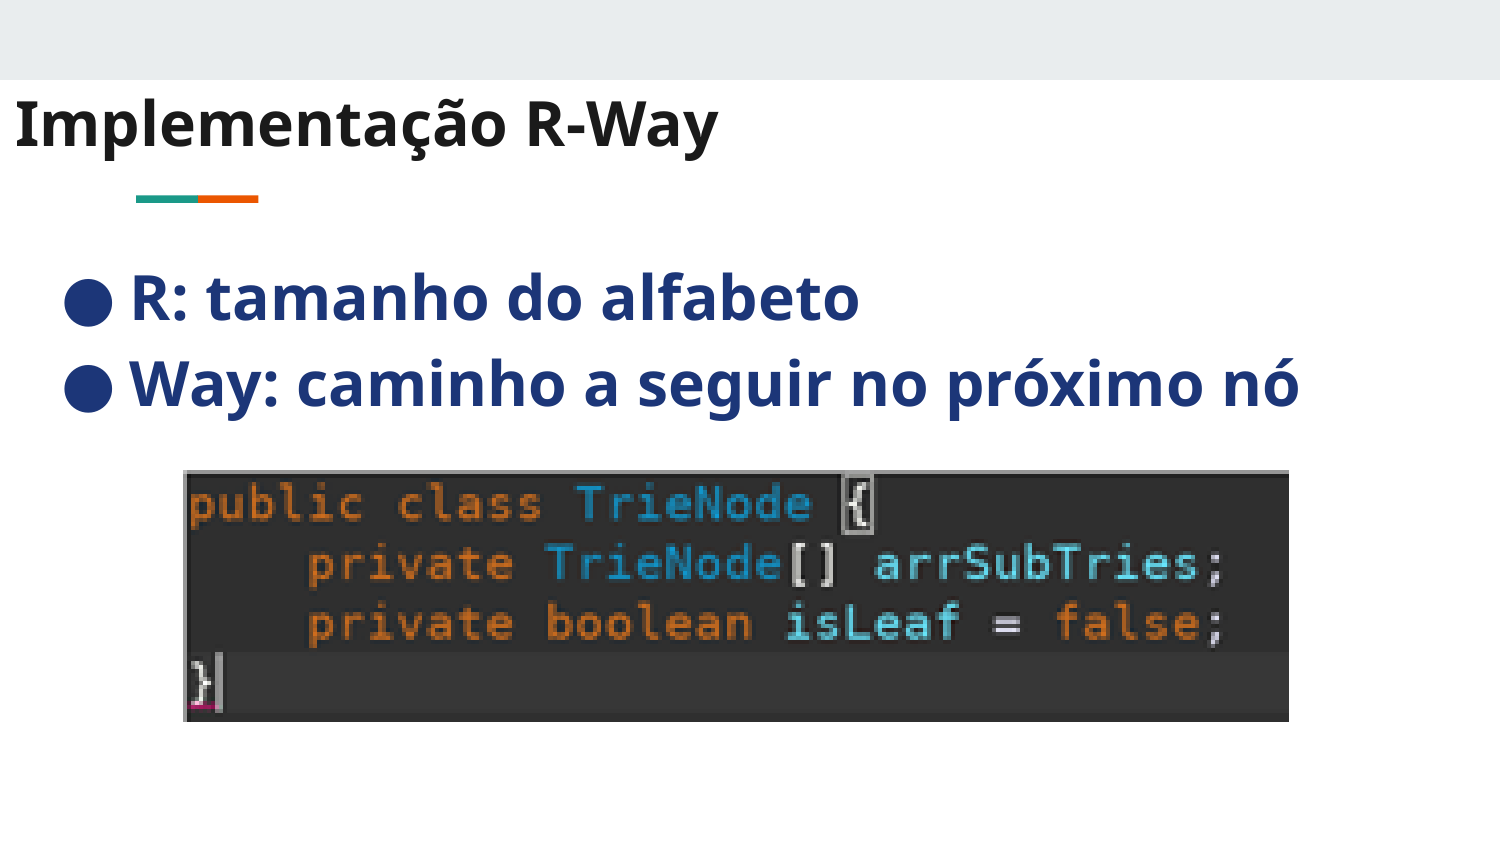

Implementação R-Way
# R: tamanho do alfabeto
Way: caminho a seguir no próximo nó